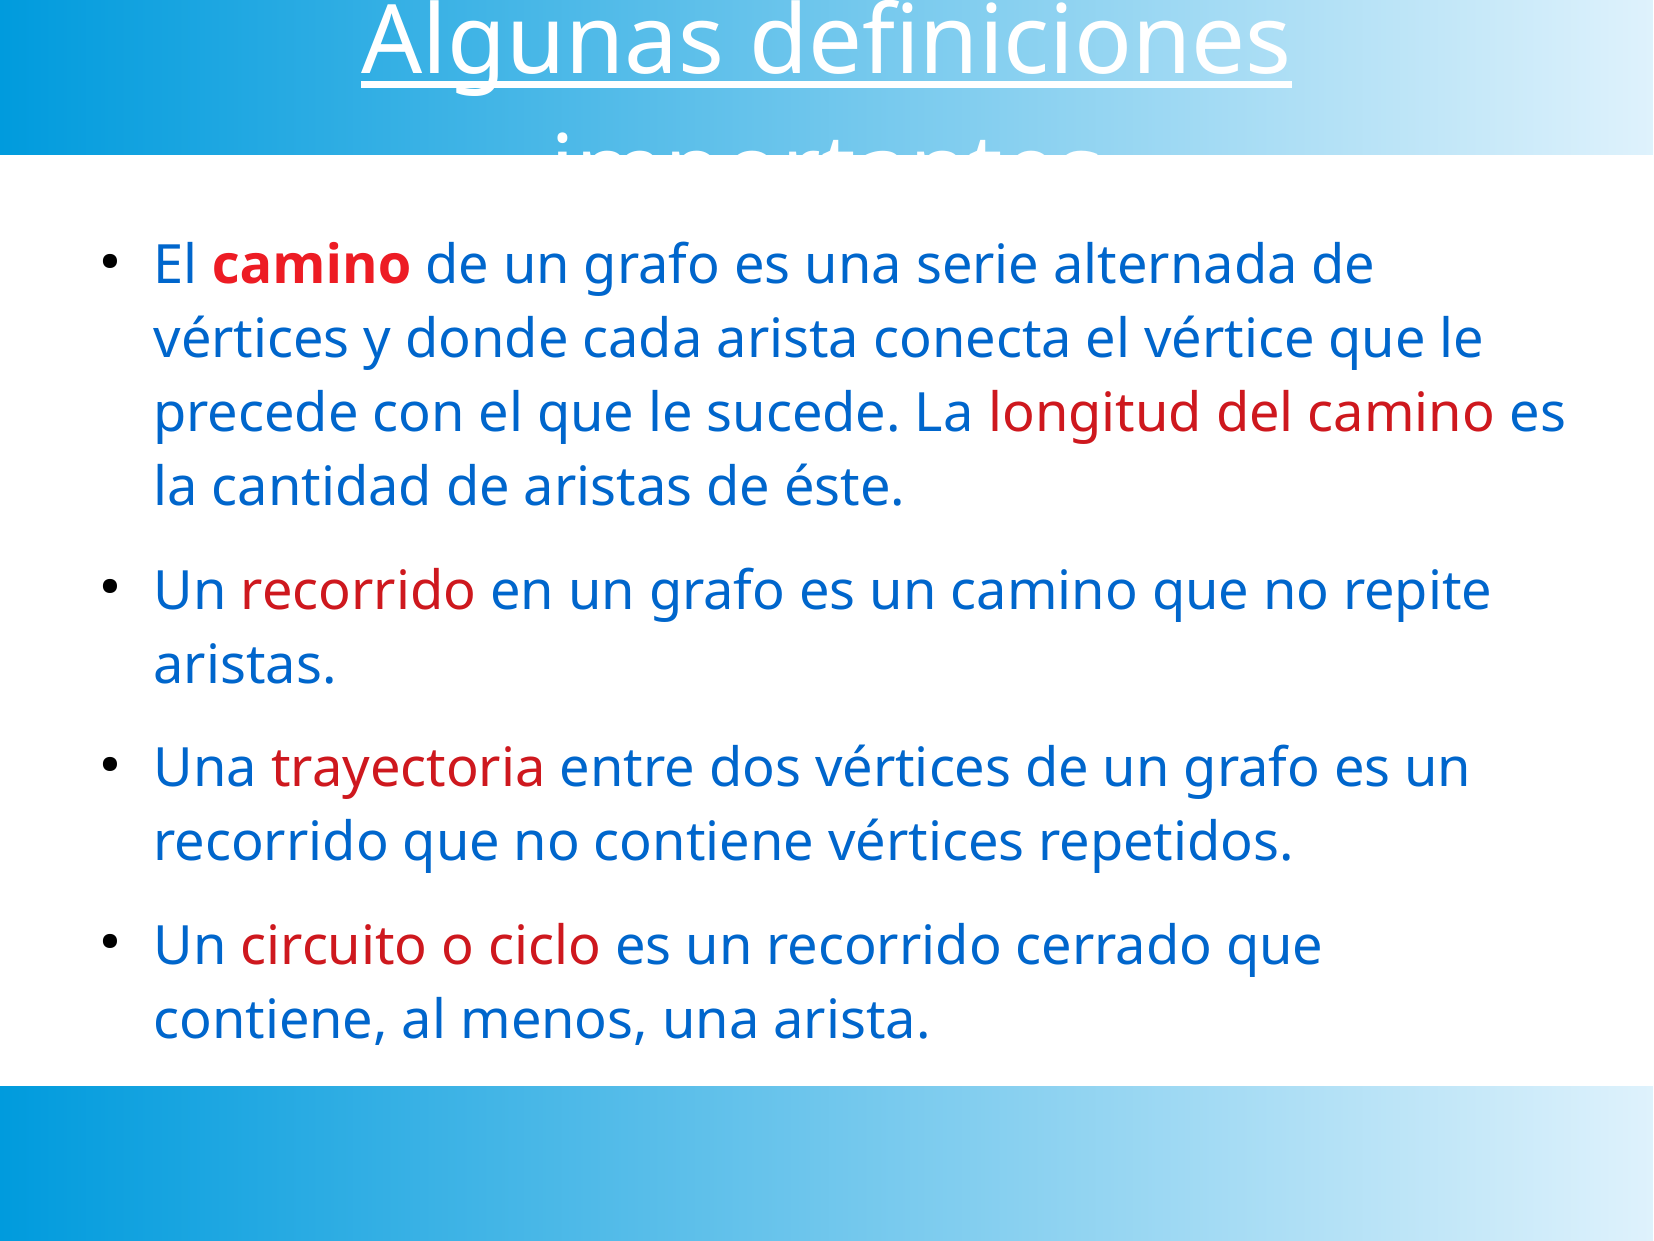

# Algunas definiciones importantes
El camino de un grafo es una serie alternada de vértices y donde cada arista conecta el vértice que le precede con el que le sucede. La longitud del camino es la cantidad de aristas de éste.
Un recorrido en un grafo es un camino que no repite aristas.
Una trayectoria entre dos vértices de un grafo es un recorrido que no contiene vértices repetidos.
Un circuito o ciclo es un recorrido cerrado que contiene, al menos, una arista.